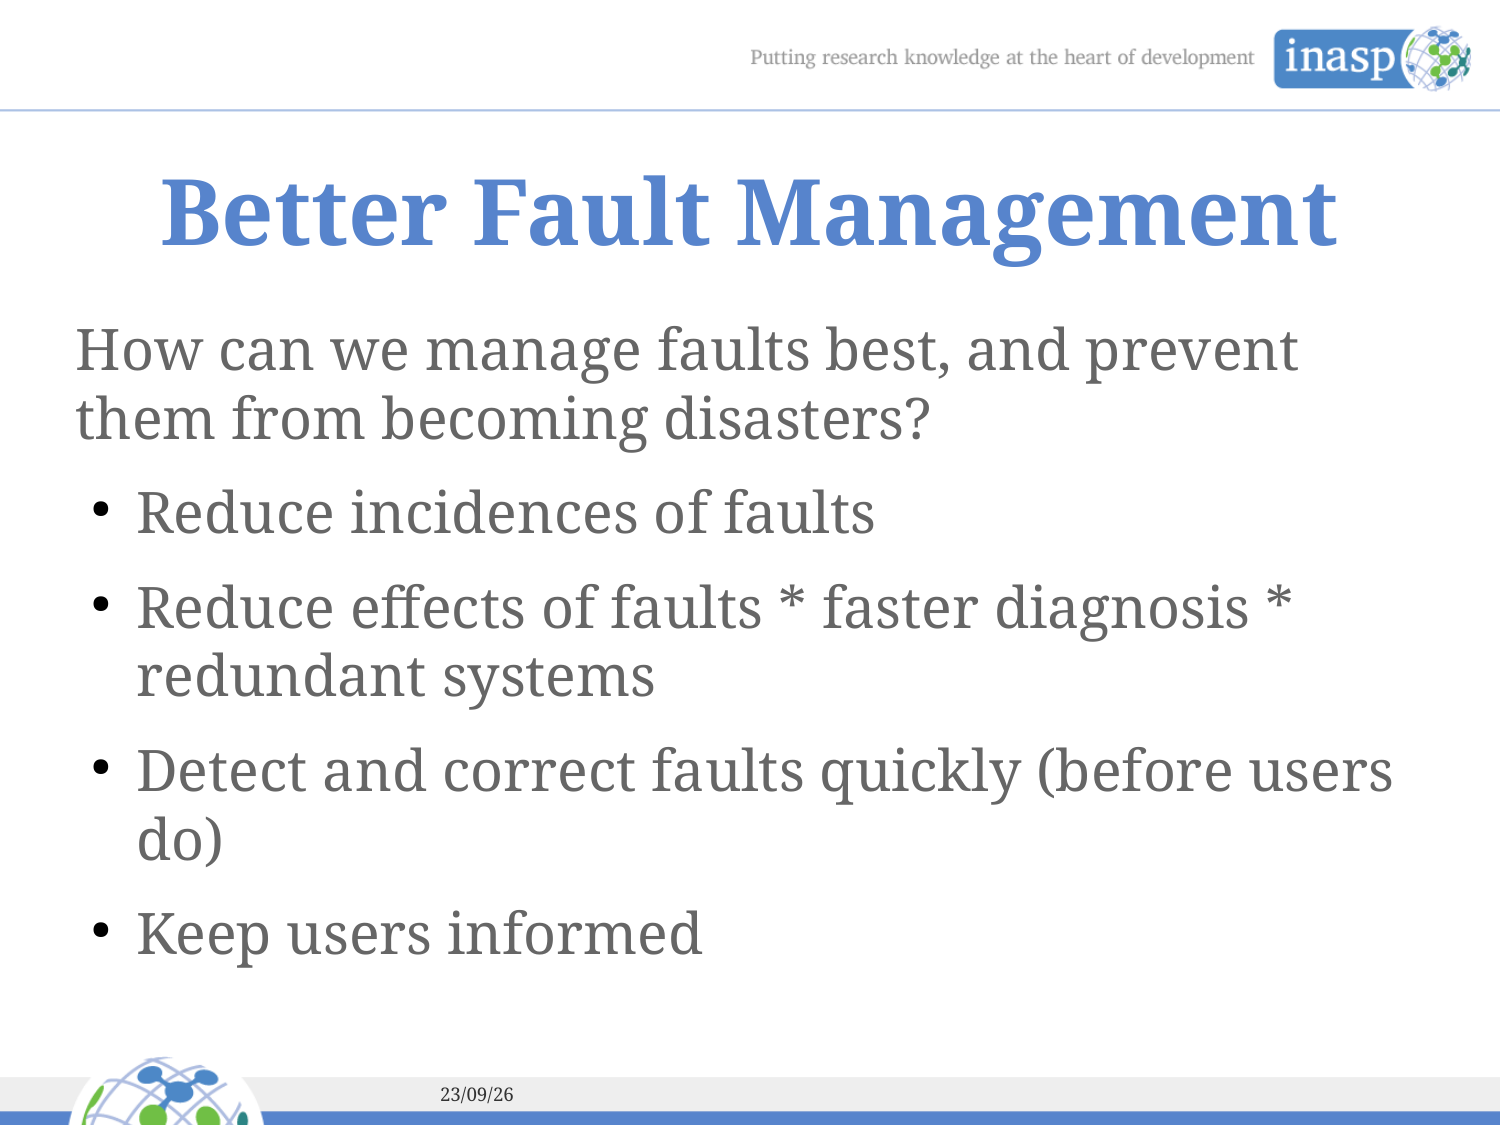

# Better Fault Management
How can we manage faults best, and prevent them from becoming disasters?
Reduce incidences of faults
Reduce effects of faults * faster diagnosis * redundant systems
Detect and correct faults quickly (before users do)
Keep users informed